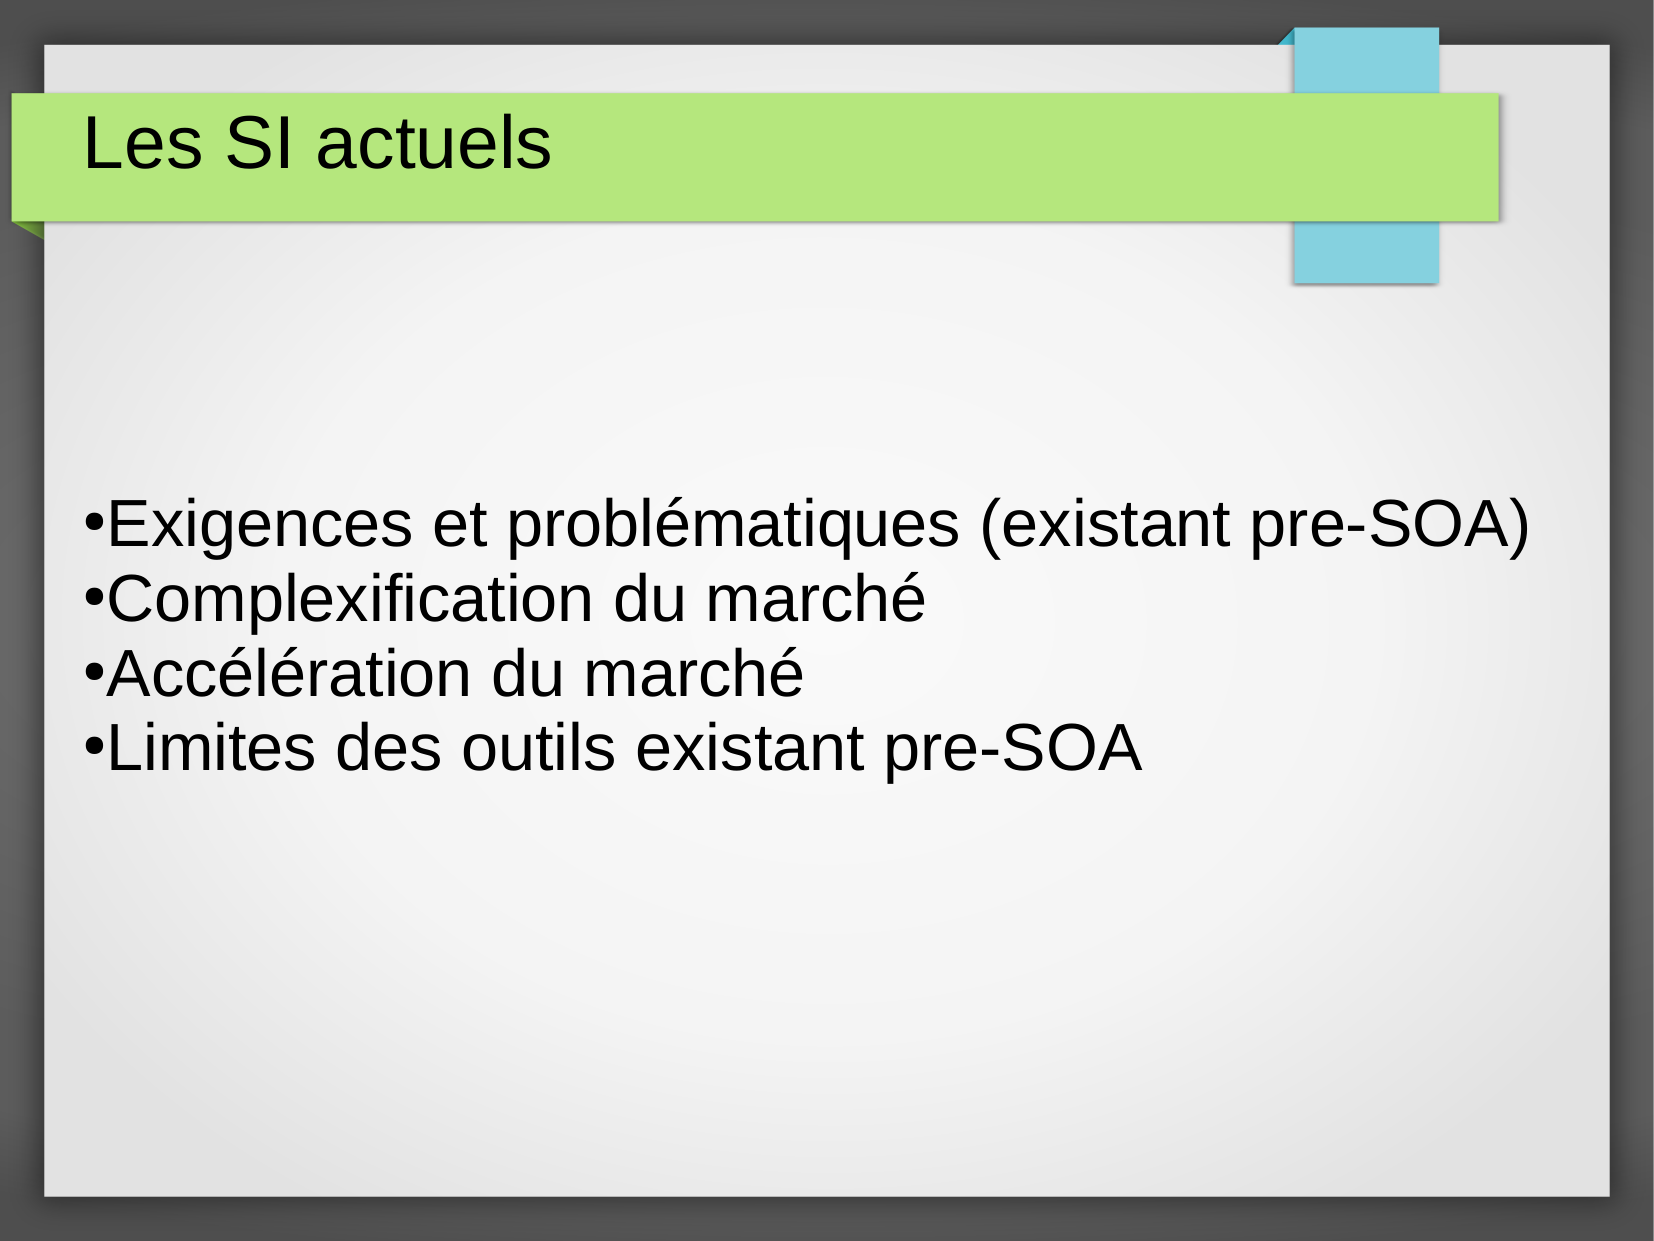

# Les SI actuels
Exigences et problématiques (existant pre-SOA)
Complexification du marché
Accélération du marché
Limites des outils existant pre-SOA